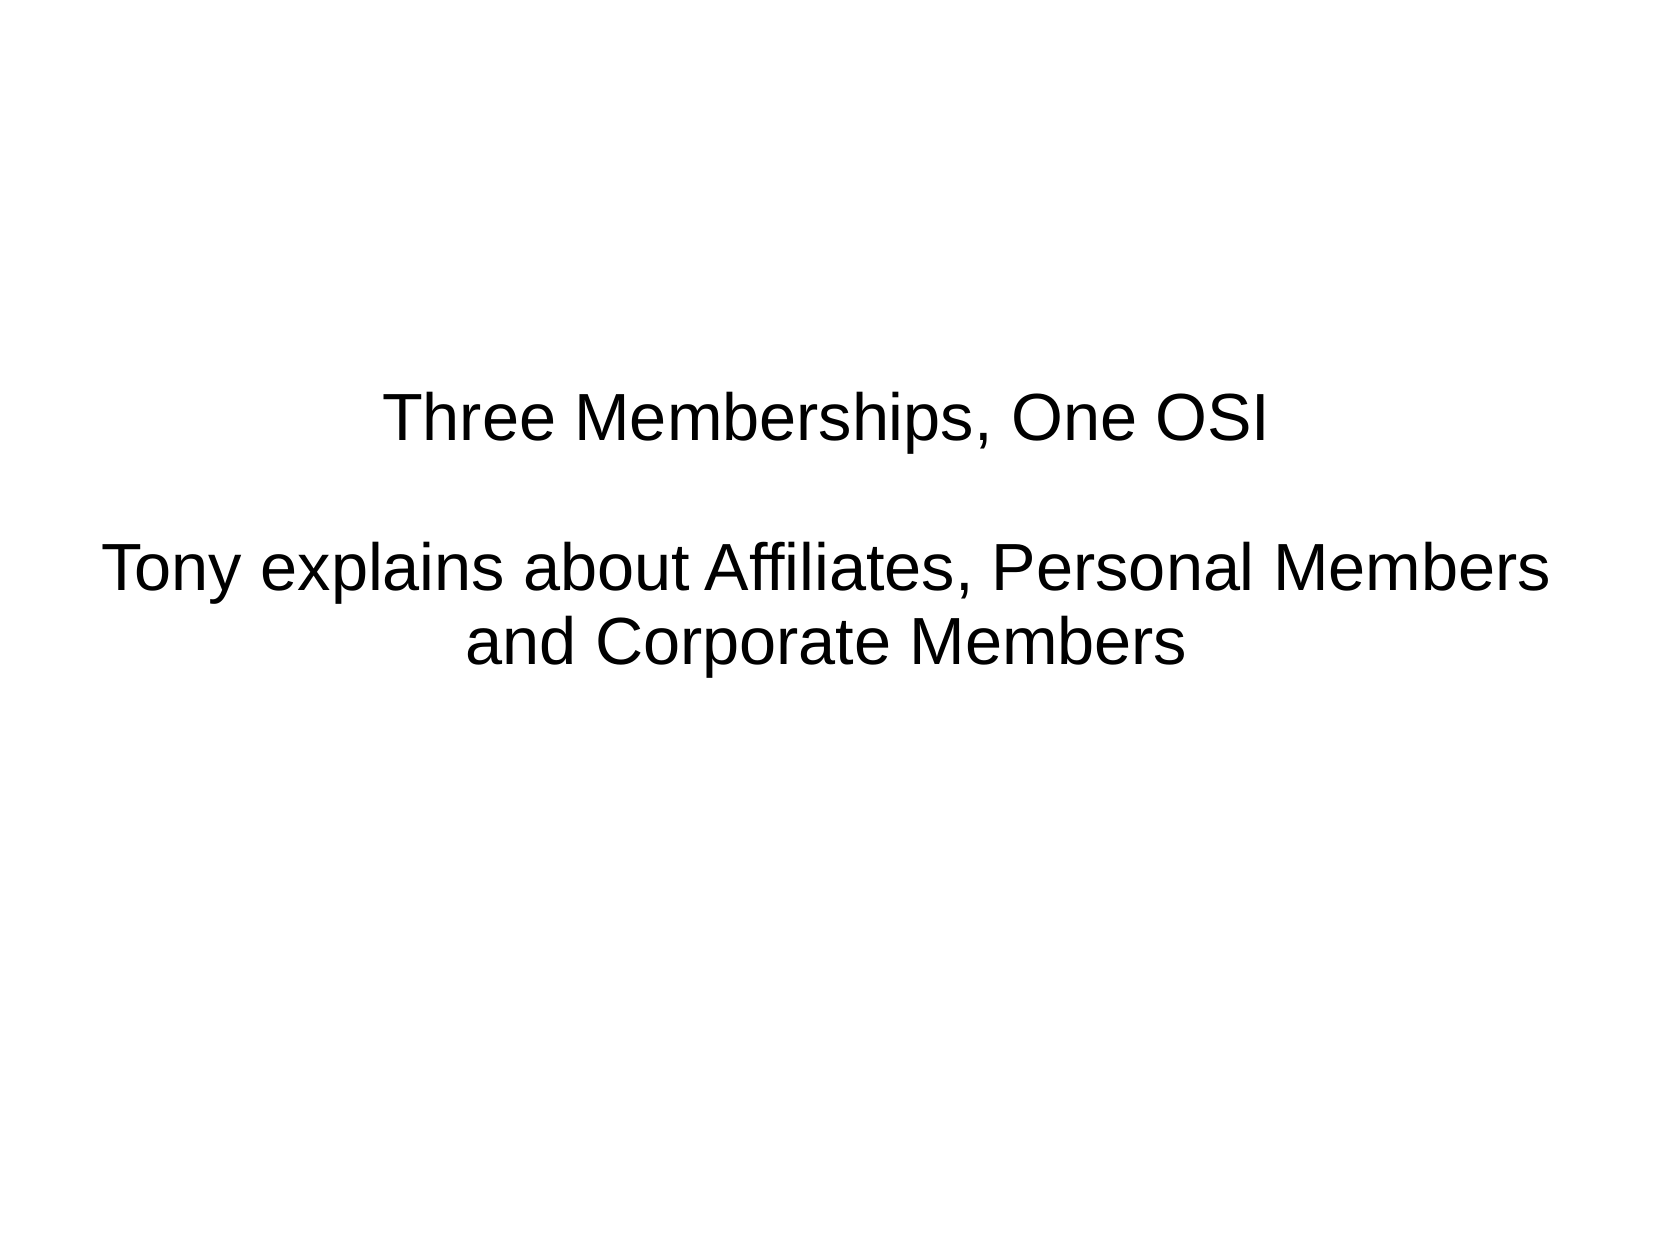

# Three Memberships, One OSI
Tony explains about Affiliates, Personal Members and Corporate Members